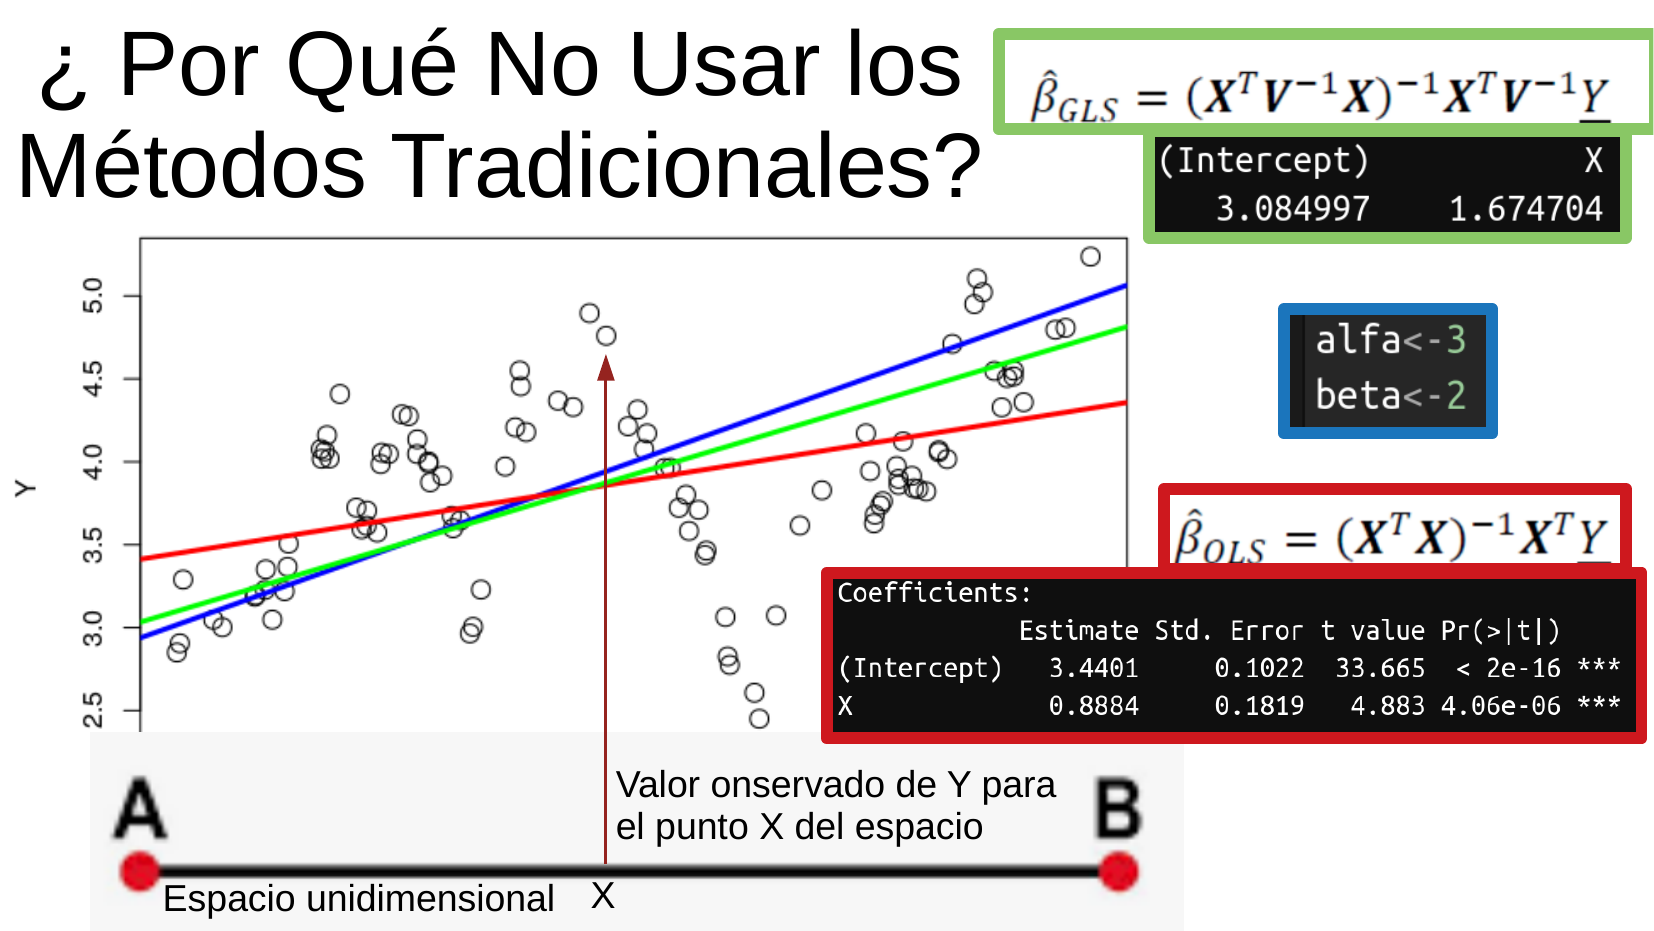

# ¿ Por Qué No Usar los Métodos Tradicionales?
Valor onservado de Y para el punto X del espacio
X
Espacio unidimensional